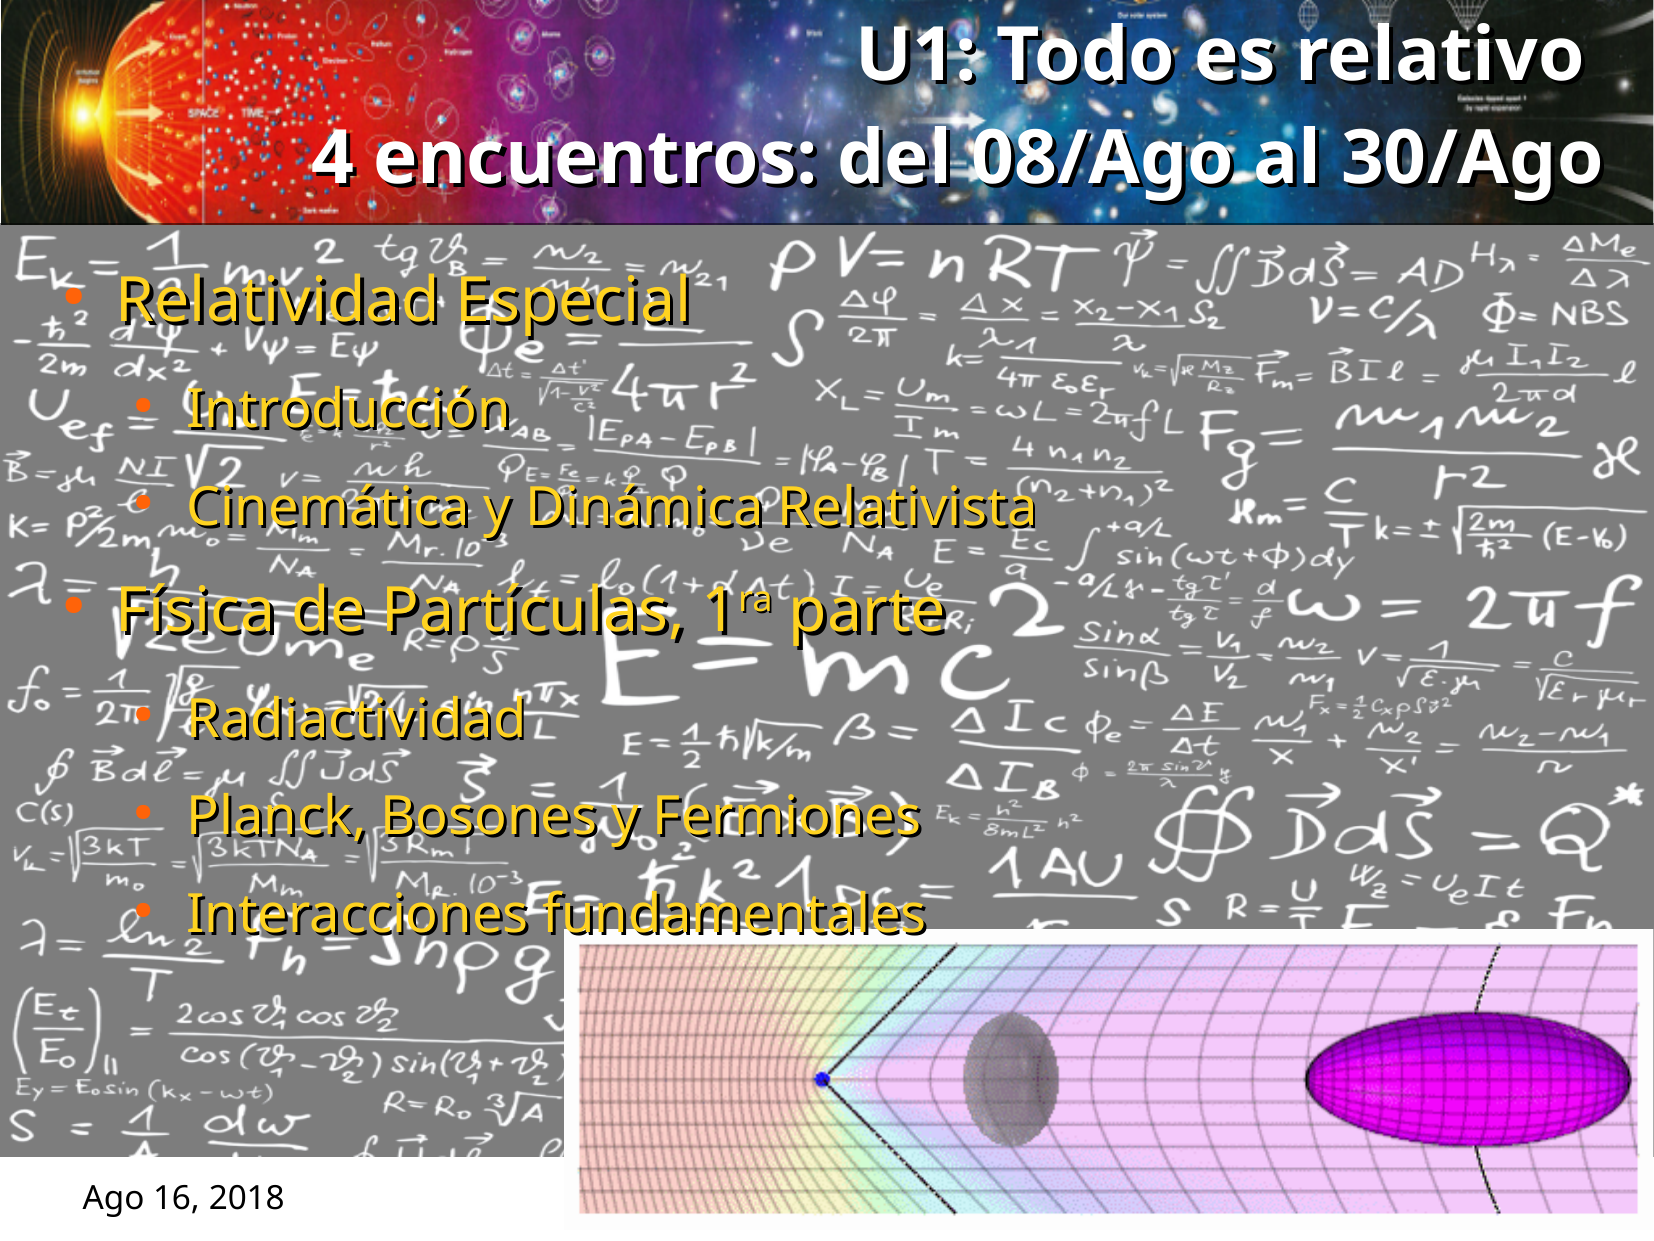

# U1: Todo es relativo 4 encuentros: del 08/Ago al 30/Ago
Relatividad Especial
Introducción
Cinemática y Dinámica Relativista
Física de Partículas, 1ra parte
Radiactividad
Planck, Bosones y Fermiones
Interacciones fundamentales
Ago 16, 2018
Asorey IPAC 2018 U01C01 01/16
11